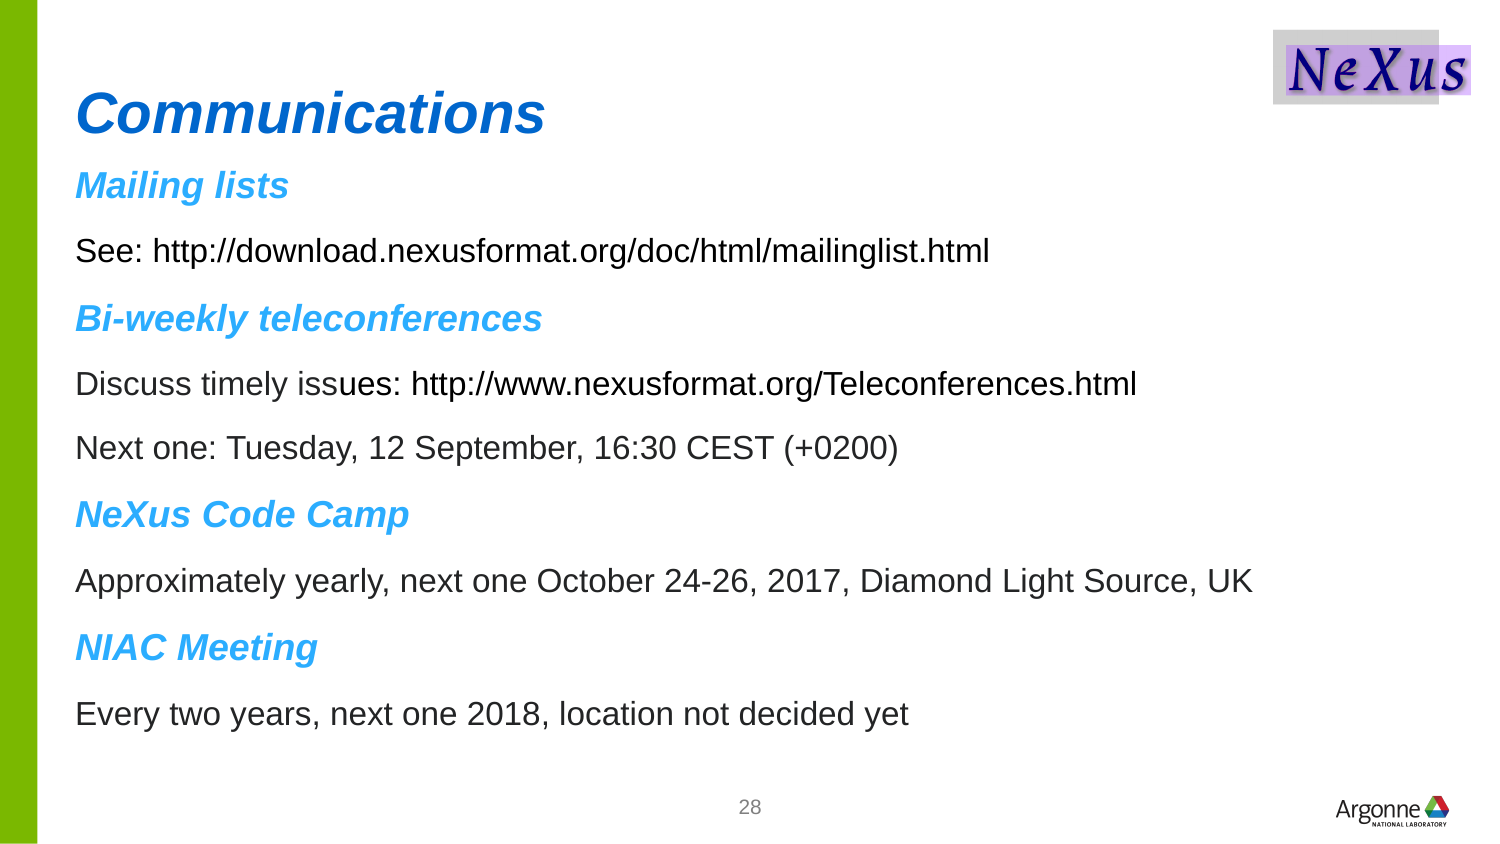

Communications
#
Mailing lists
See: http://download.nexusformat.org/doc/html/mailinglist.html
Bi-weekly teleconferences
Discuss timely issues: http://www.nexusformat.org/Teleconferences.html
Next one: Tuesday, 12 September, 16:30 CEST (+0200)
NeXus Code Camp
Approximately yearly, next one October 24-26, 2017, Diamond Light Source, UK
NIAC Meeting
Every two years, next one 2018, location not decided yet